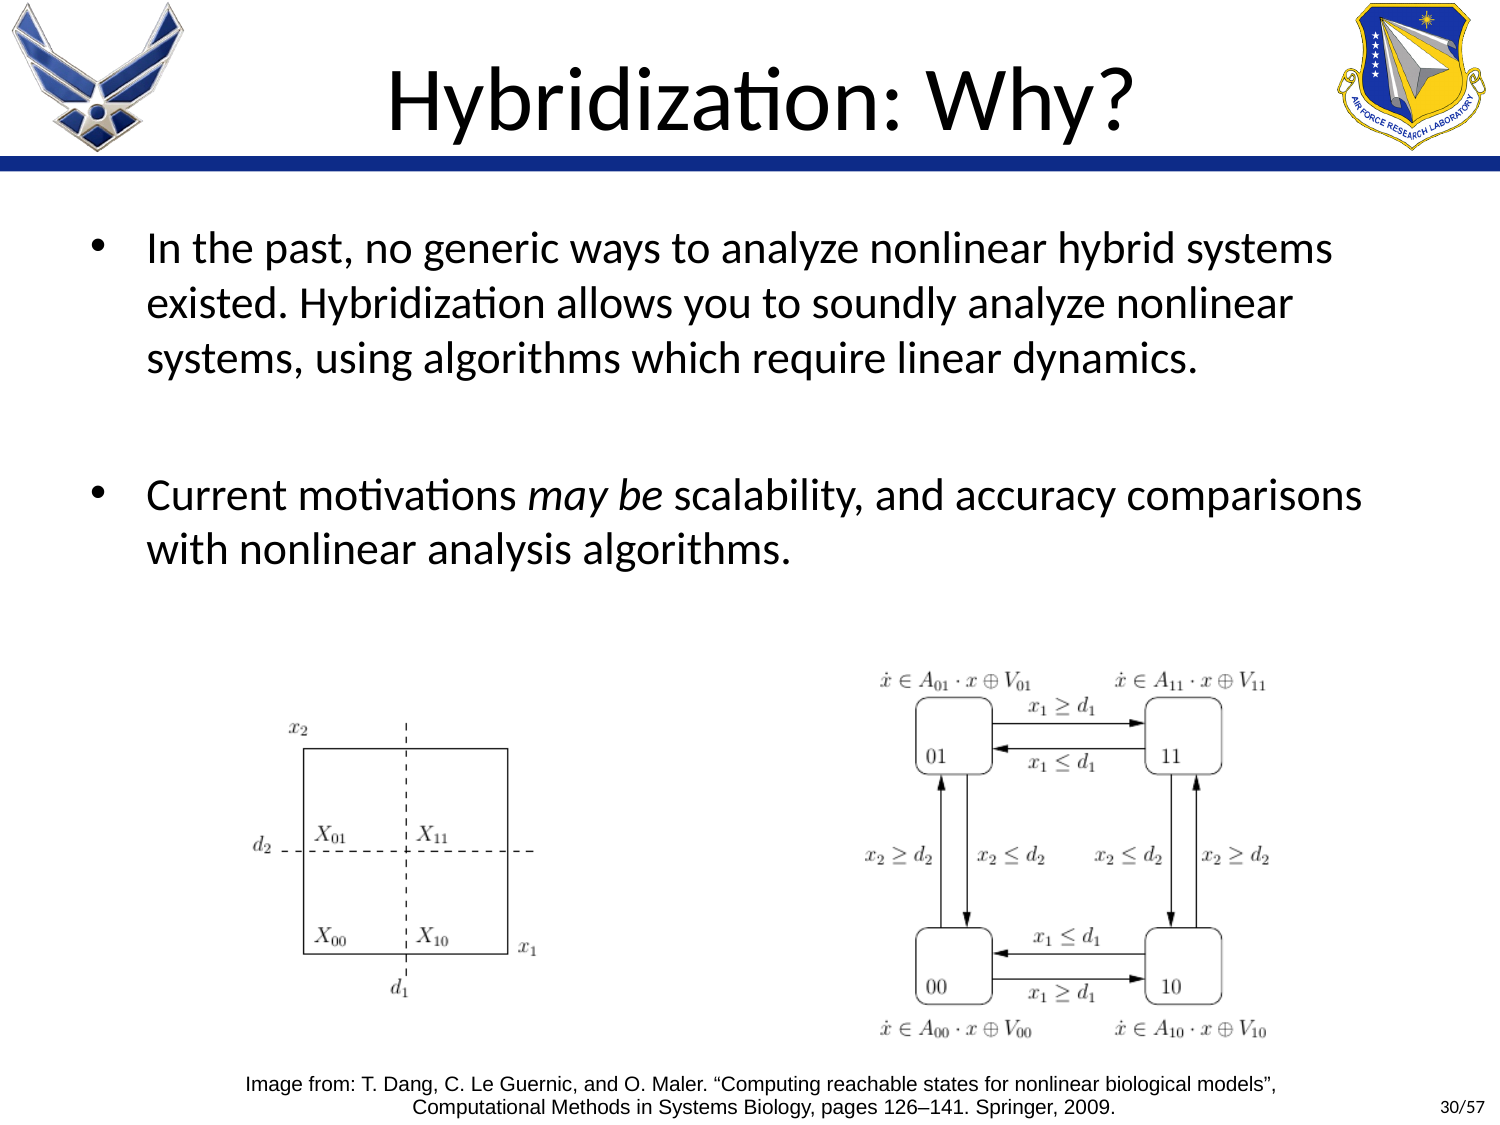

# Hybridization: Why?
In the past, no generic ways to analyze nonlinear hybrid systems existed. Hybridization allows you to soundly analyze nonlinear systems, using algorithms which require linear dynamics.
Current motivations may be scalability, and accuracy comparisons with nonlinear analysis algorithms.
Image from: T. Dang, C. Le Guernic, and O. Maler. “Computing reachable states for nonlinear biological models”,
Computational Methods in Systems Biology, pages 126–141. Springer, 2009.